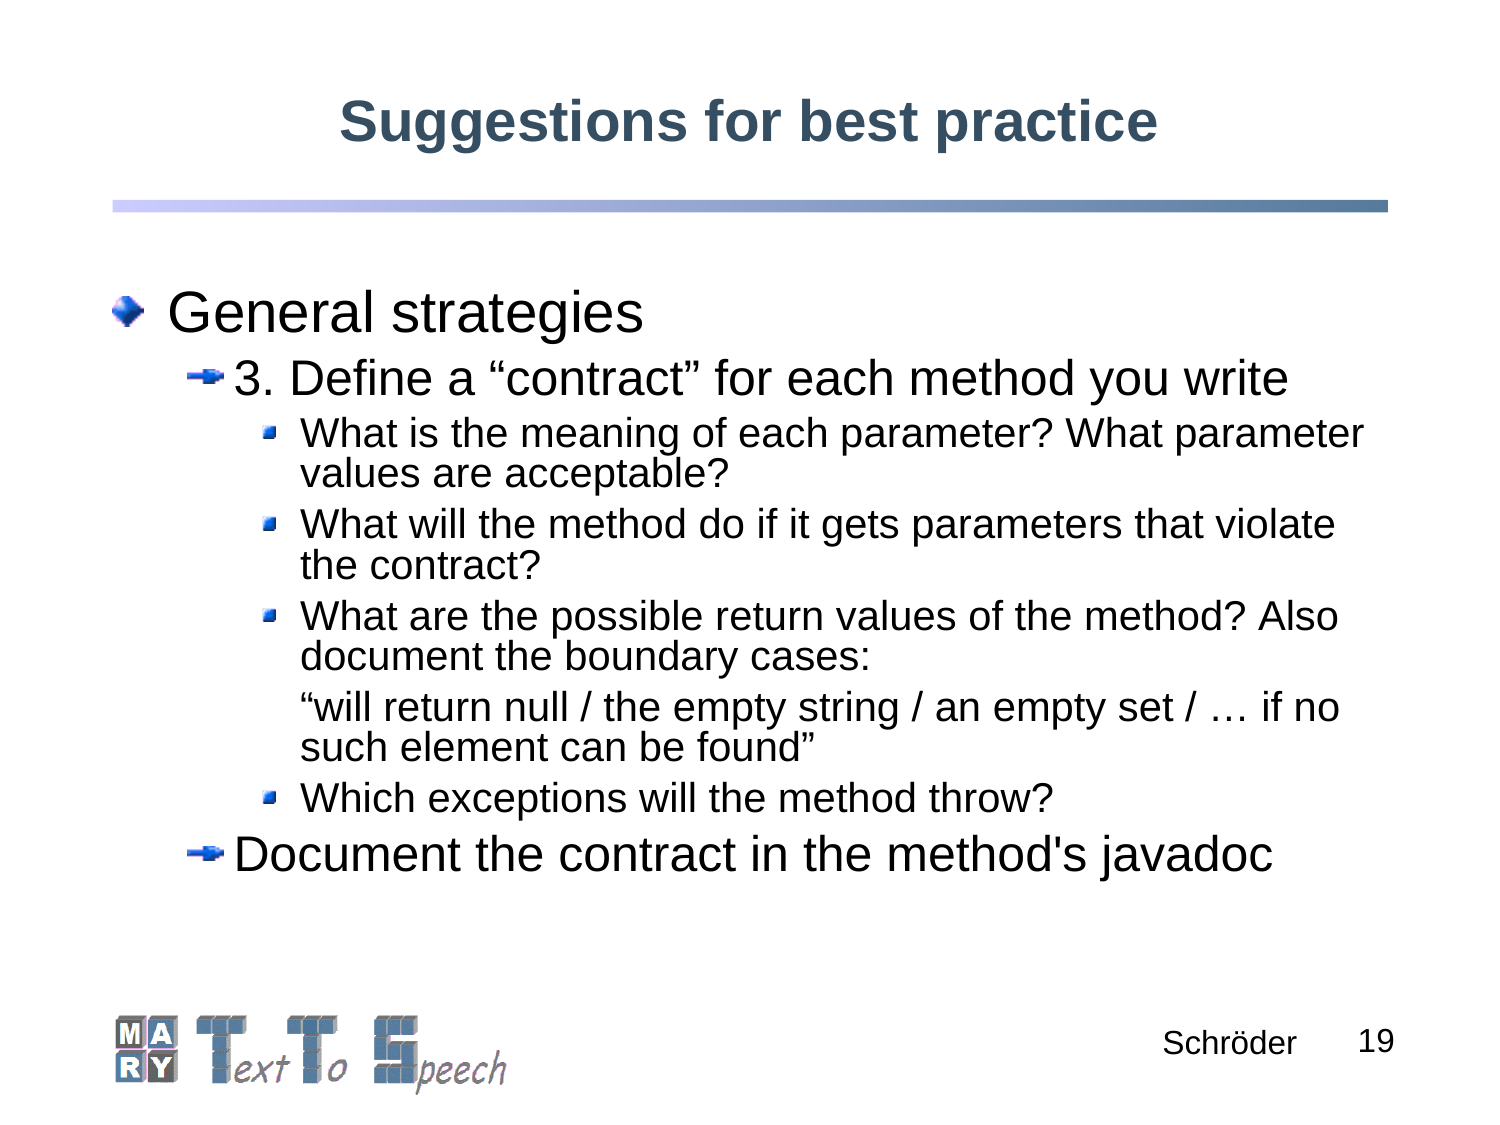

# Suggestions for best practice
General strategies
3. Define a “contract” for each method you write
What is the meaning of each parameter? What parameter values are acceptable?
What will the method do if it gets parameters that violate the contract?
What are the possible return values of the method? Also document the boundary cases:
“will return null / the empty string / an empty set / … if no such element can be found”
Which exceptions will the method throw?
Document the contract in the method's javadoc